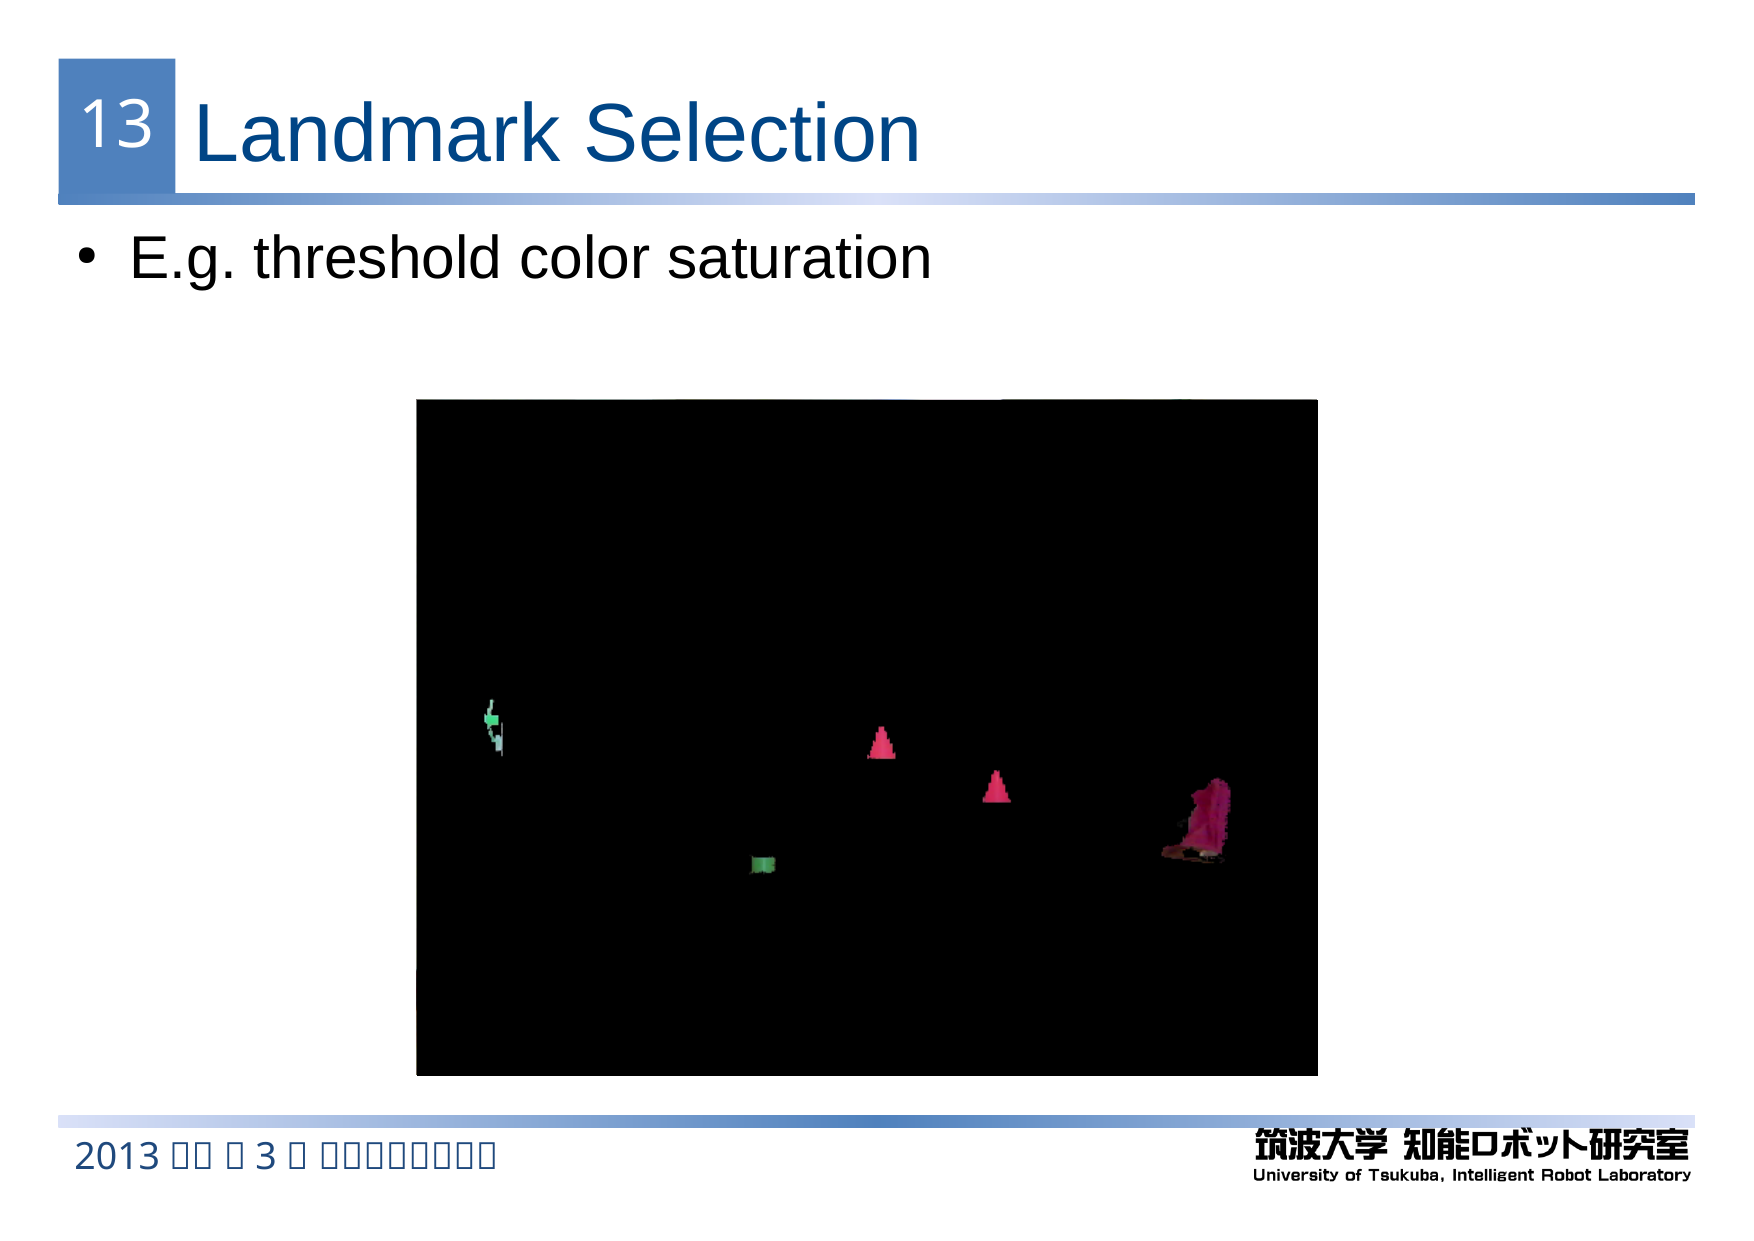

# Landmark Selection
E.g. threshold color saturation